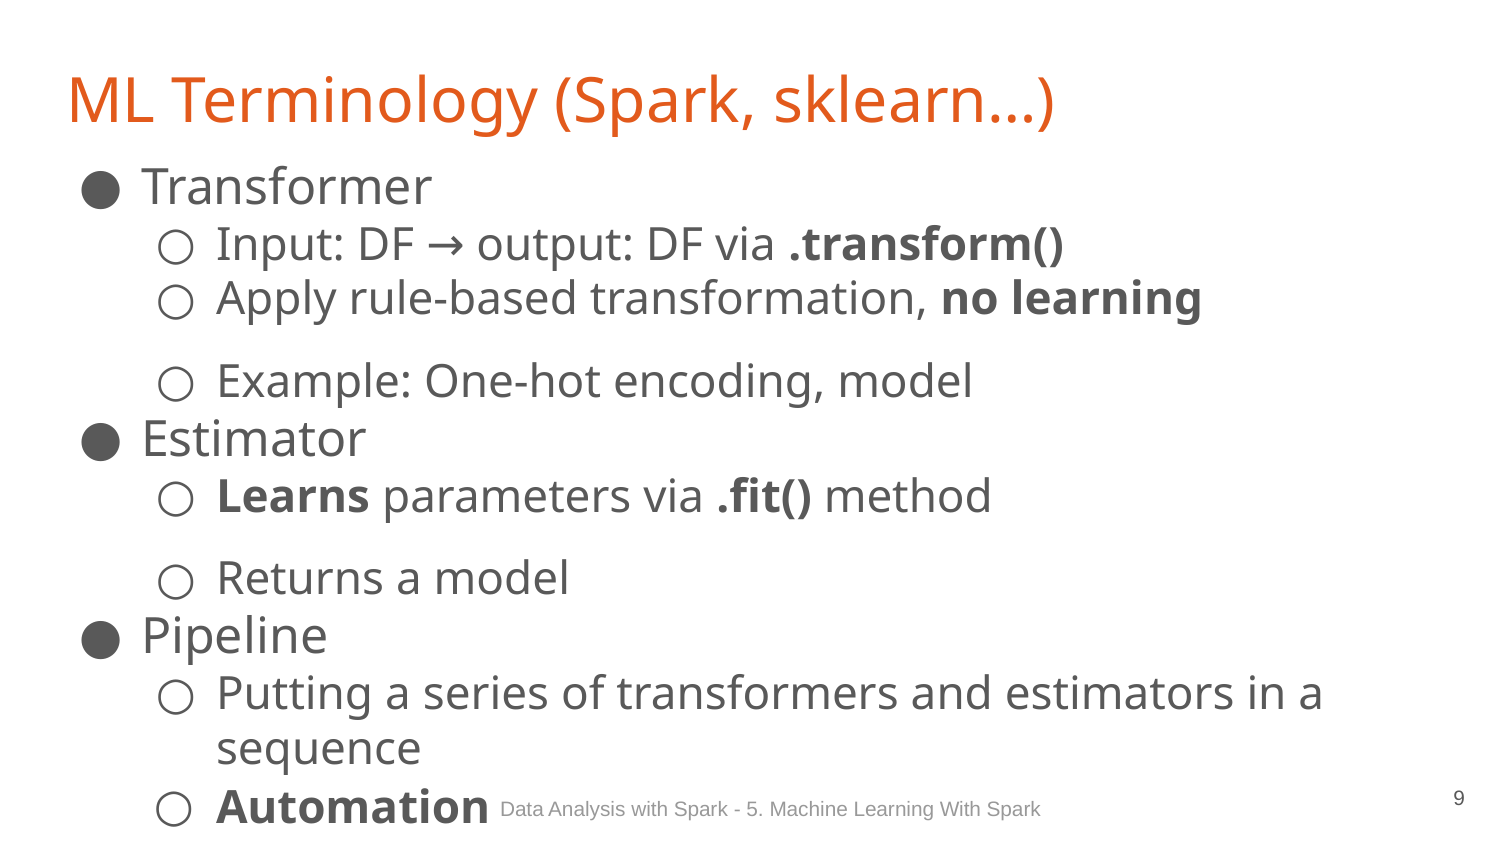

# ML Terminology (Spark, sklearn…)
Transformer
Input: DF → output: DF via .transform()
Apply rule-based transformation, no learning
Example: One-hot encoding, model
Estimator
Learns parameters via .fit() method
Returns a model
Pipeline
Putting a series of transformers and estimators in a sequence
Automation
Data Analysis with Spark - 5. Machine Learning With Spark